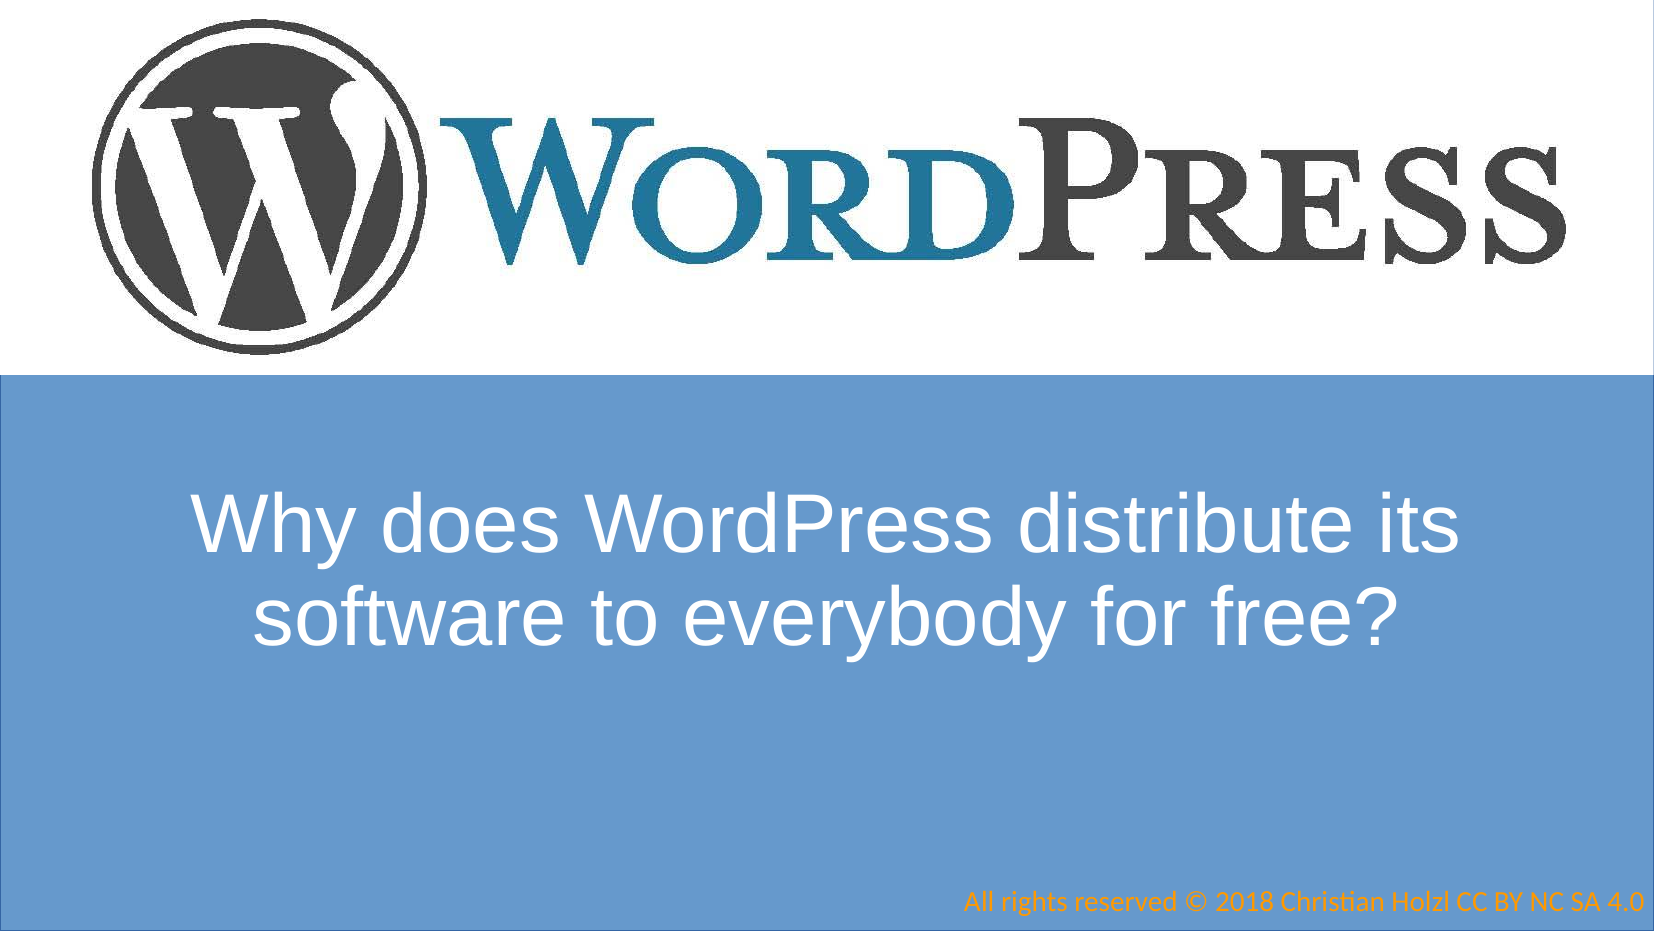

# Why does WordPress distribute its software to everybody for free?
All rights reserved © 2018 Christian Holzl CC BY NC SA 4.0